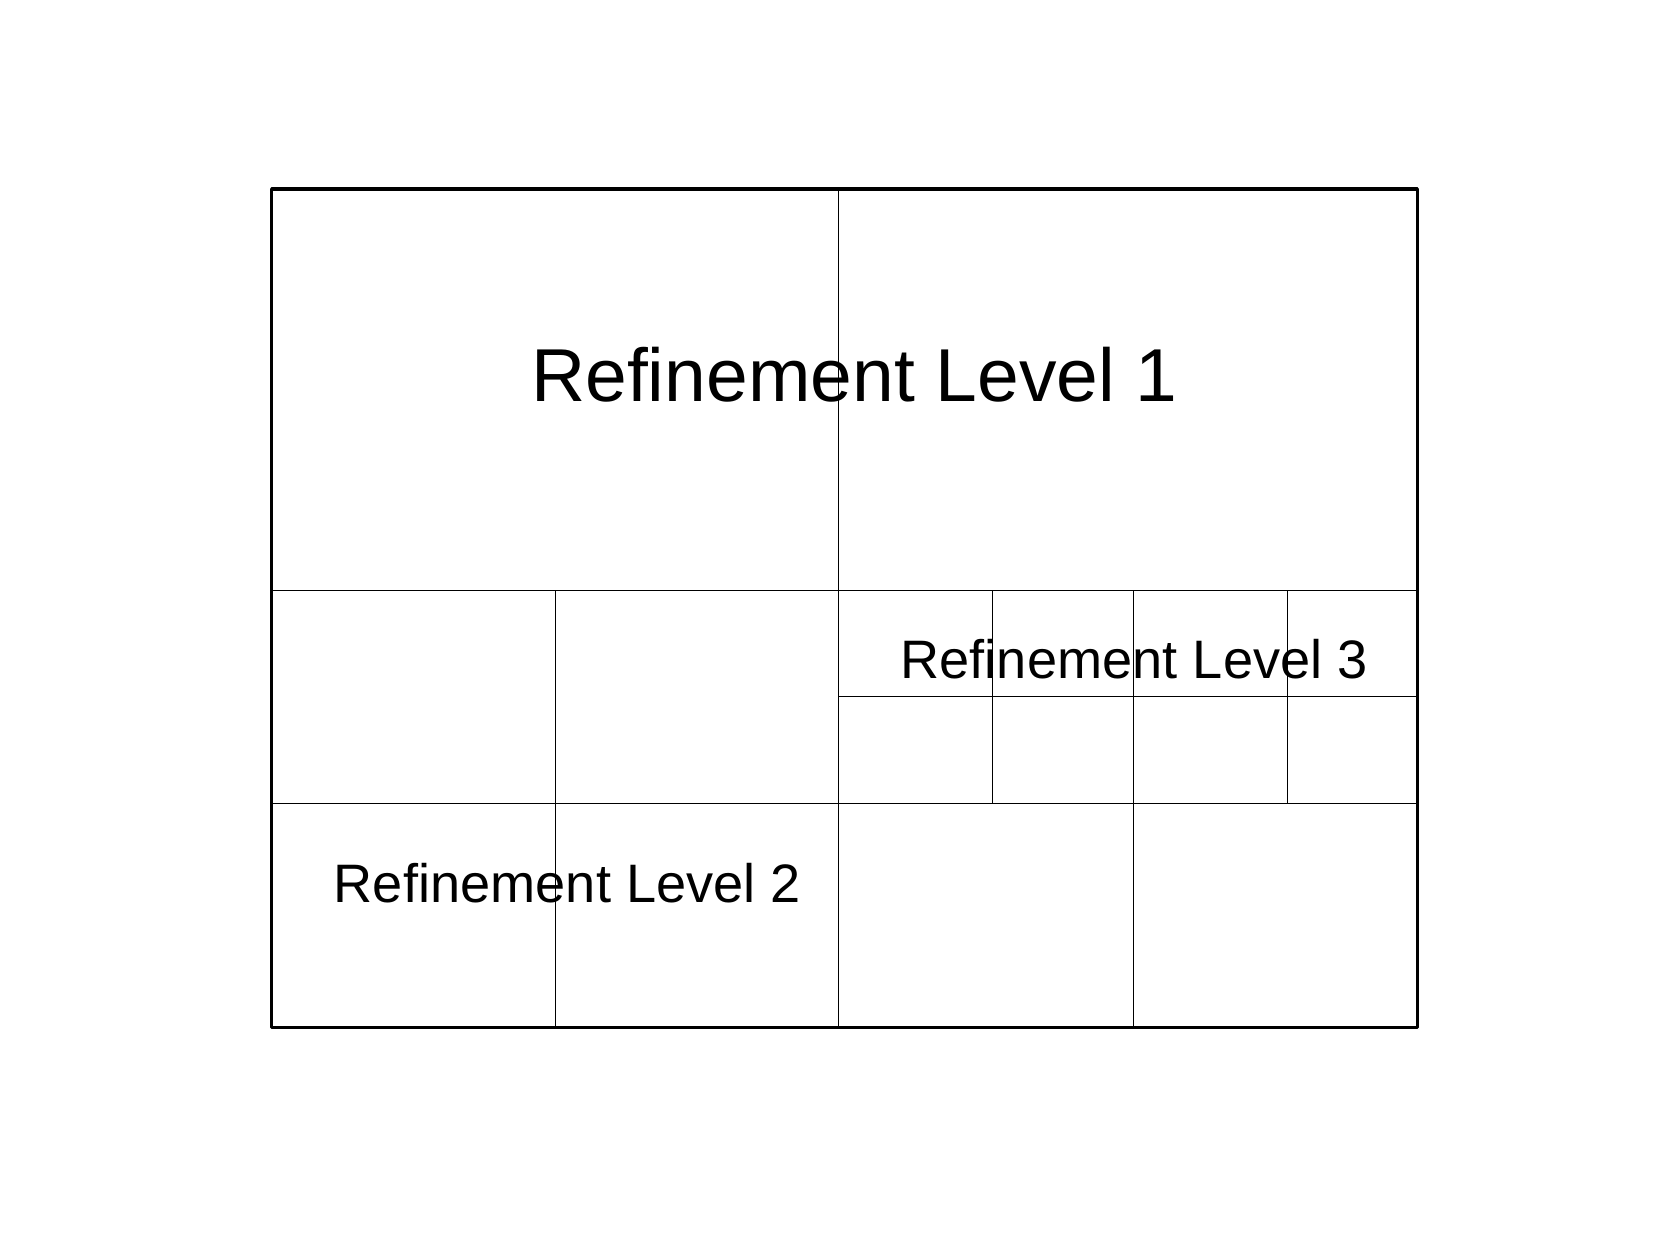

Refinement Level 1
Refinement Level 3
Refinement Level 2